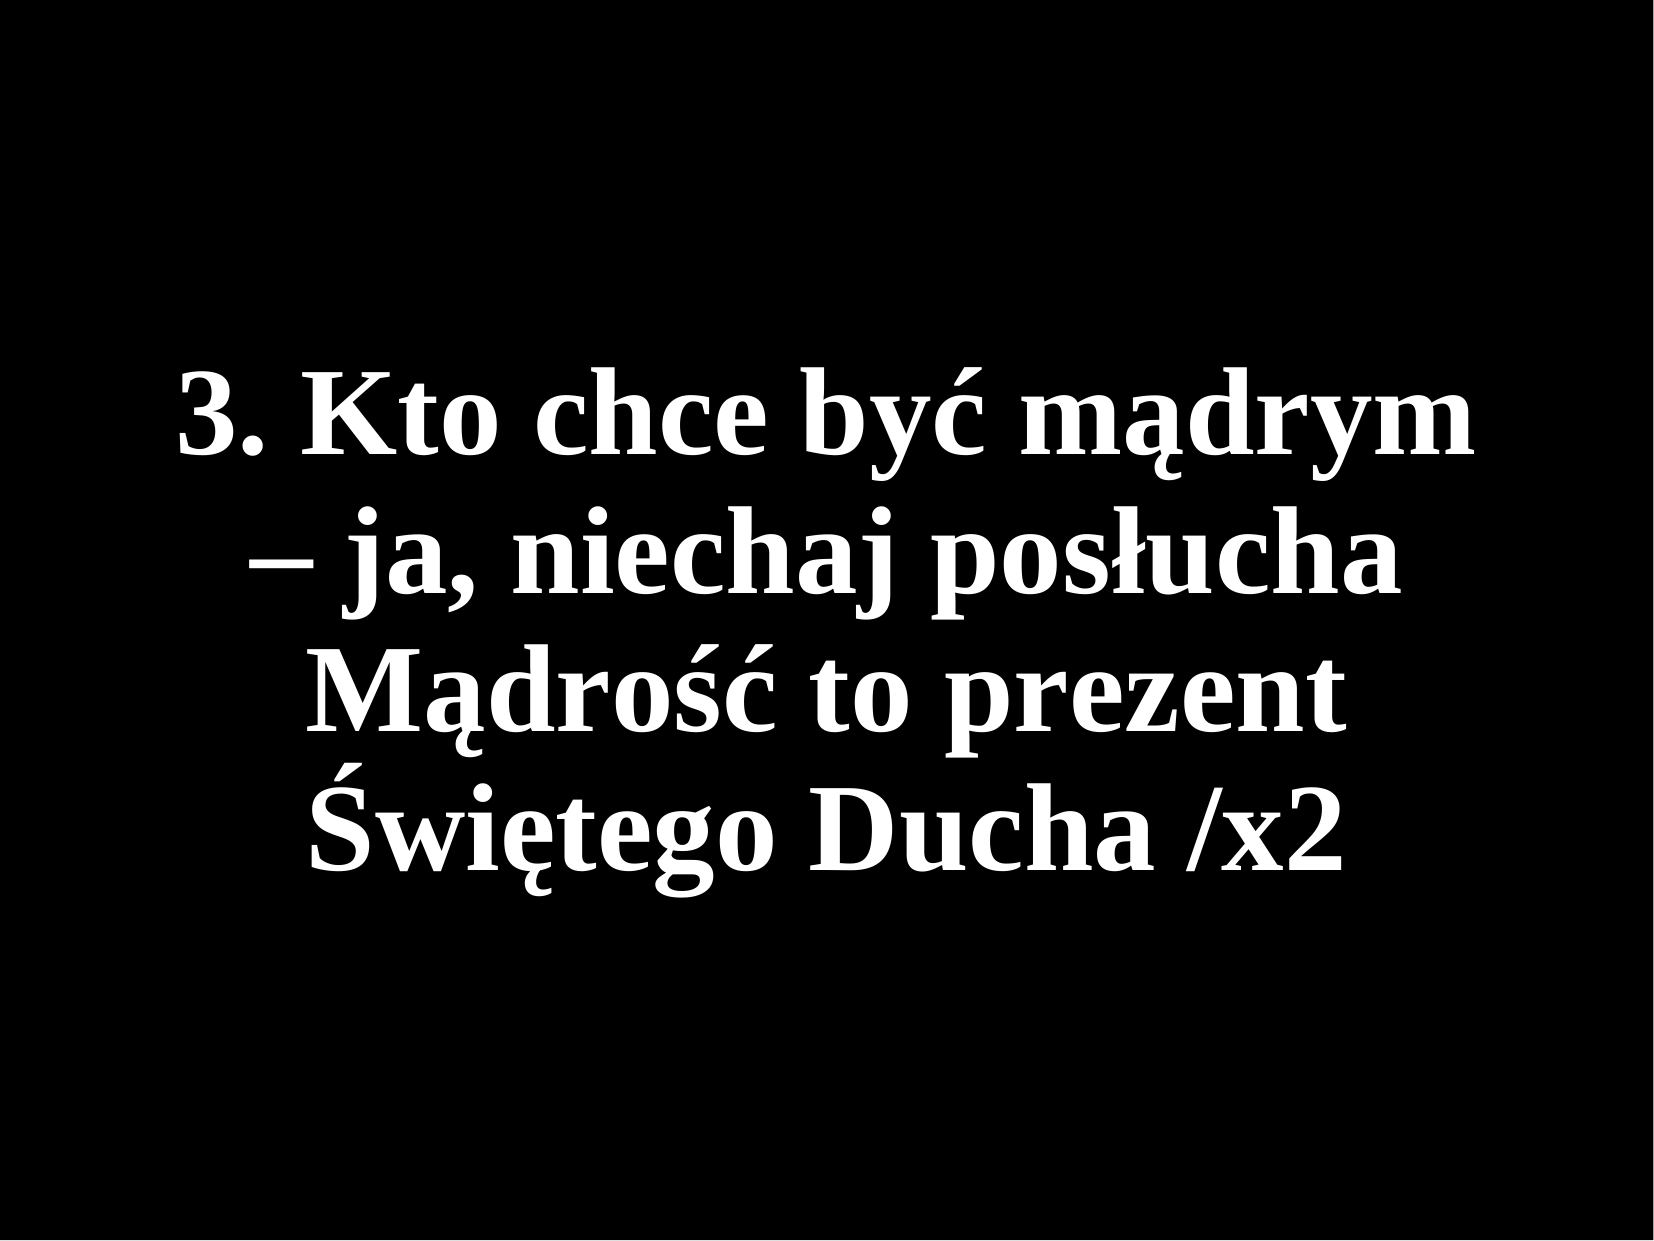

# 3. Kto chce być mądrym – ja, niechaj posłucha Mądrość to prezent Świętego Ducha /x2